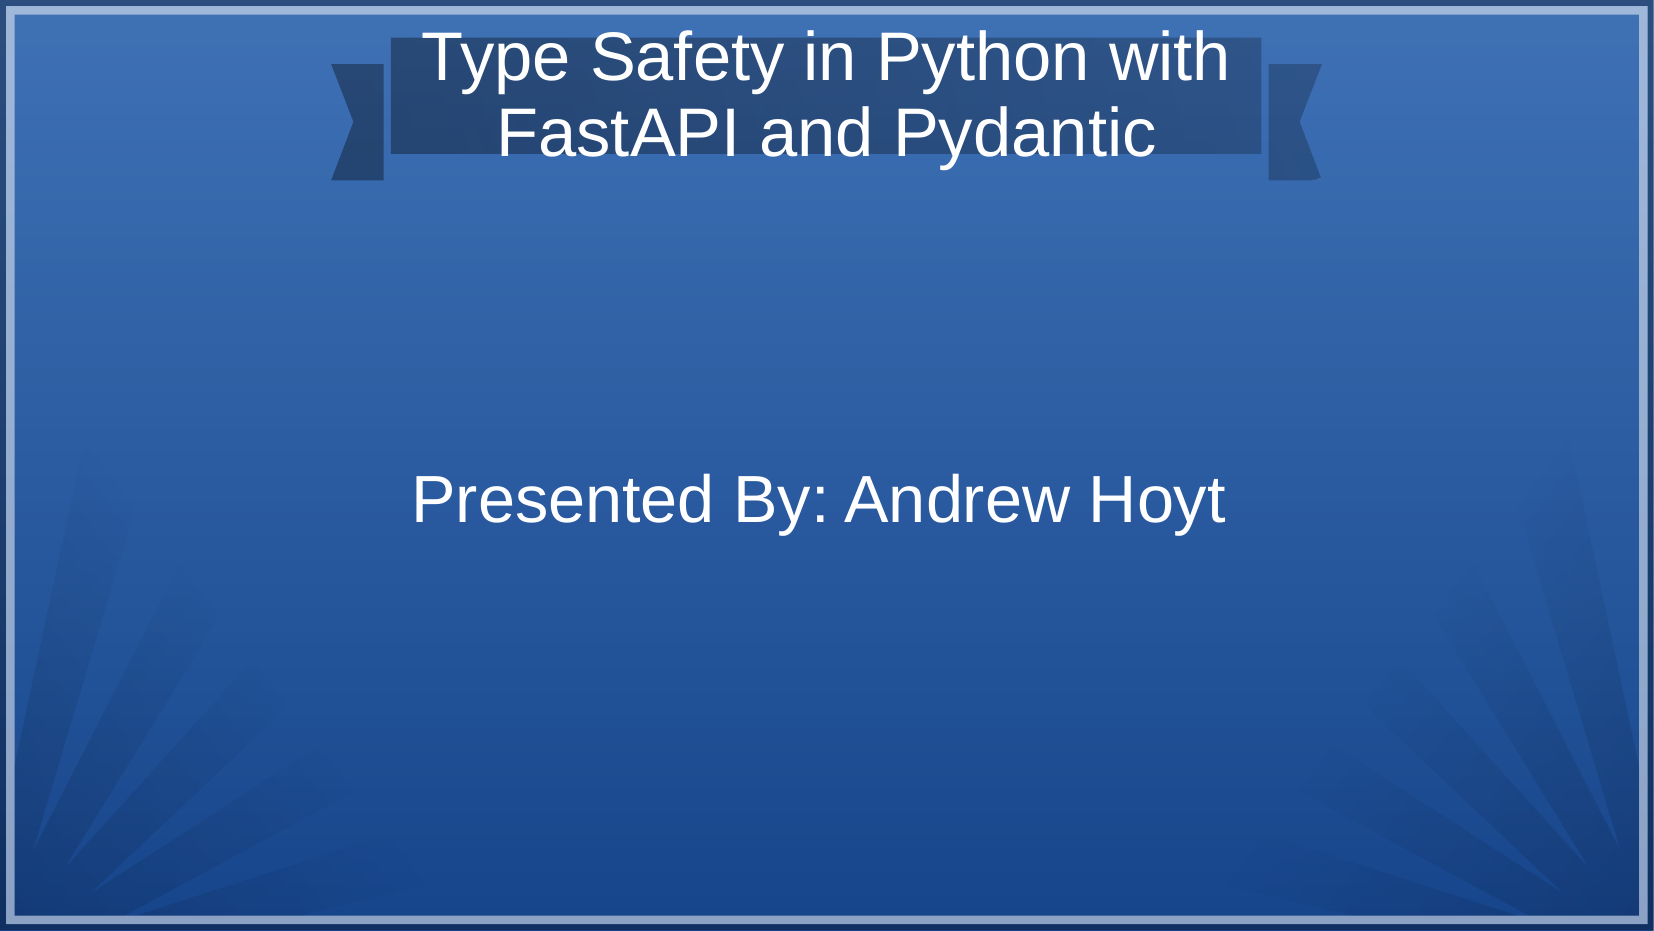

# Type Safety in Python with FastAPI and Pydantic
Presented By: Andrew Hoyt